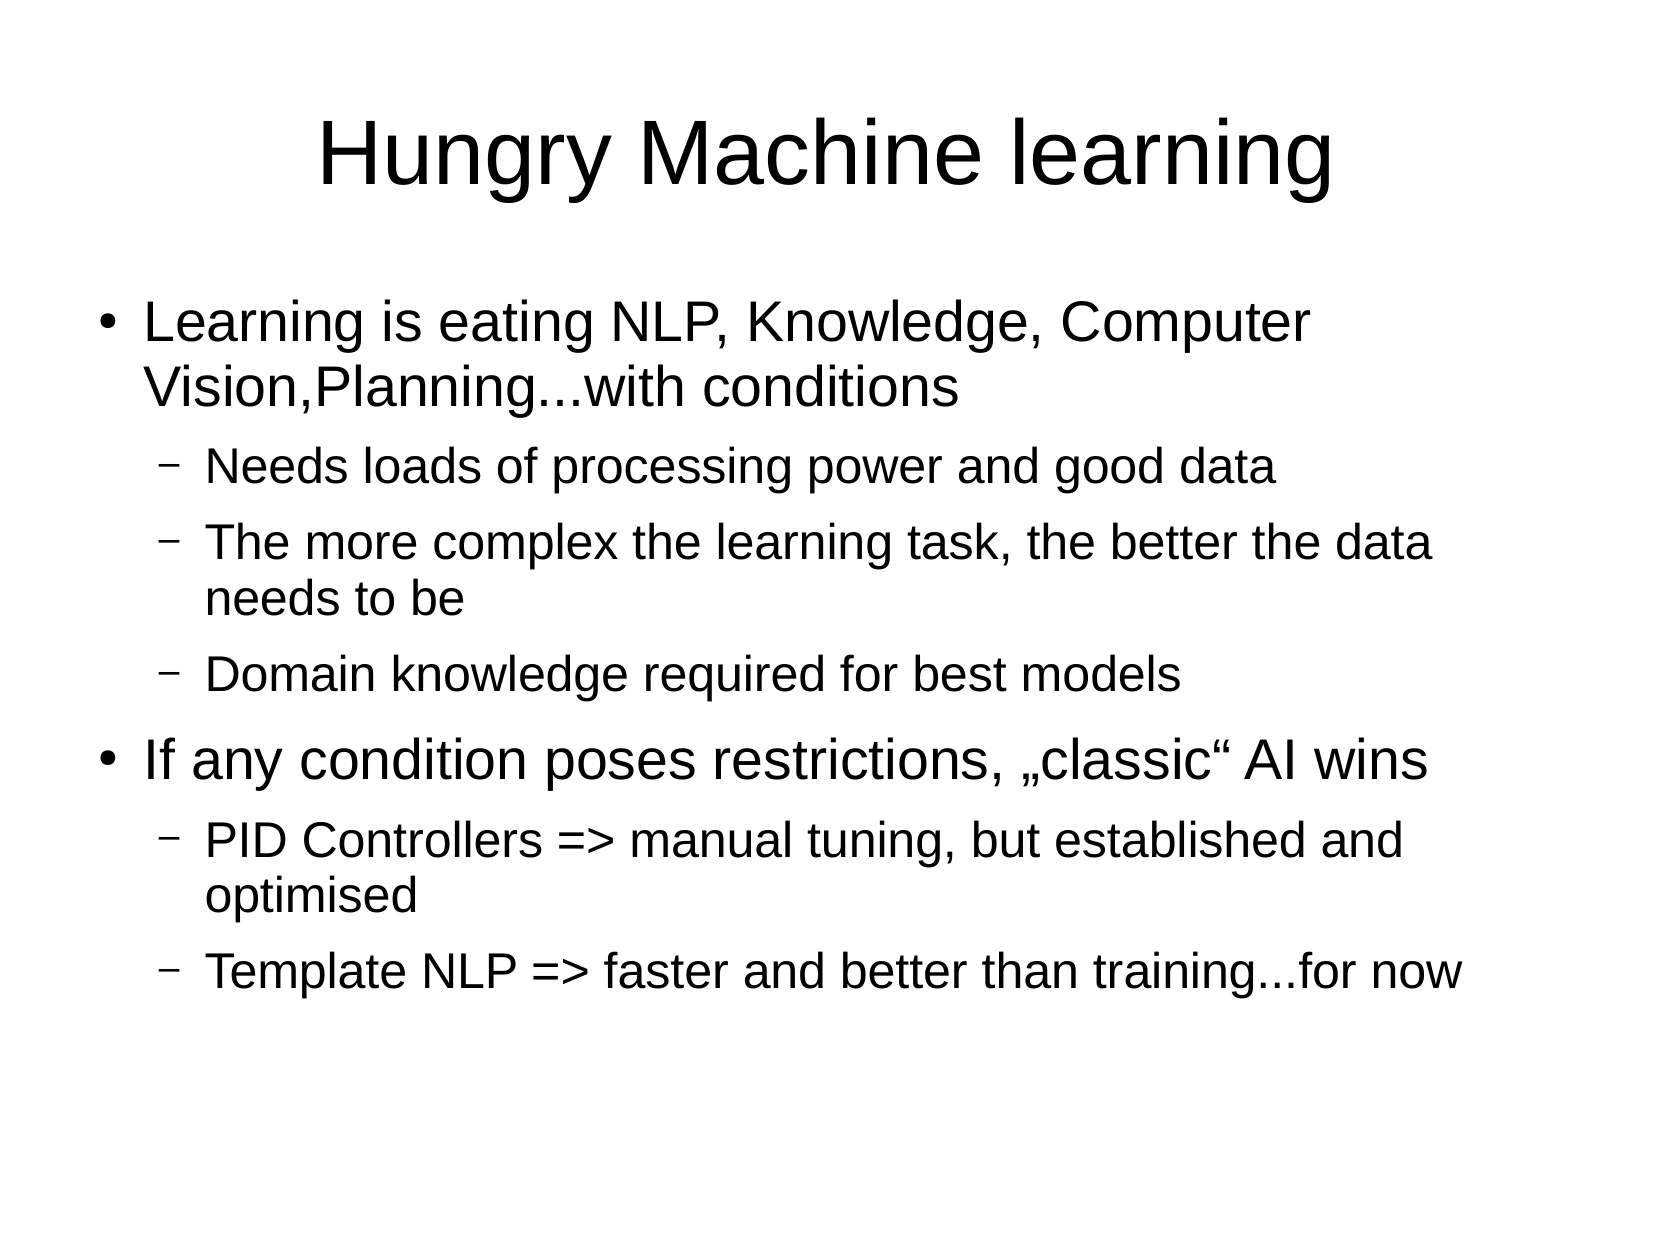

# Hungry Machine learning
Learning is eating NLP, Knowledge, Computer Vision,Planning...with conditions
Needs loads of processing power and good data
The more complex the learning task, the better the data needs to be
Domain knowledge required for best models
If any condition poses restrictions, „classic“ AI wins
PID Controllers => manual tuning, but established and optimised
Template NLP => faster and better than training...for now